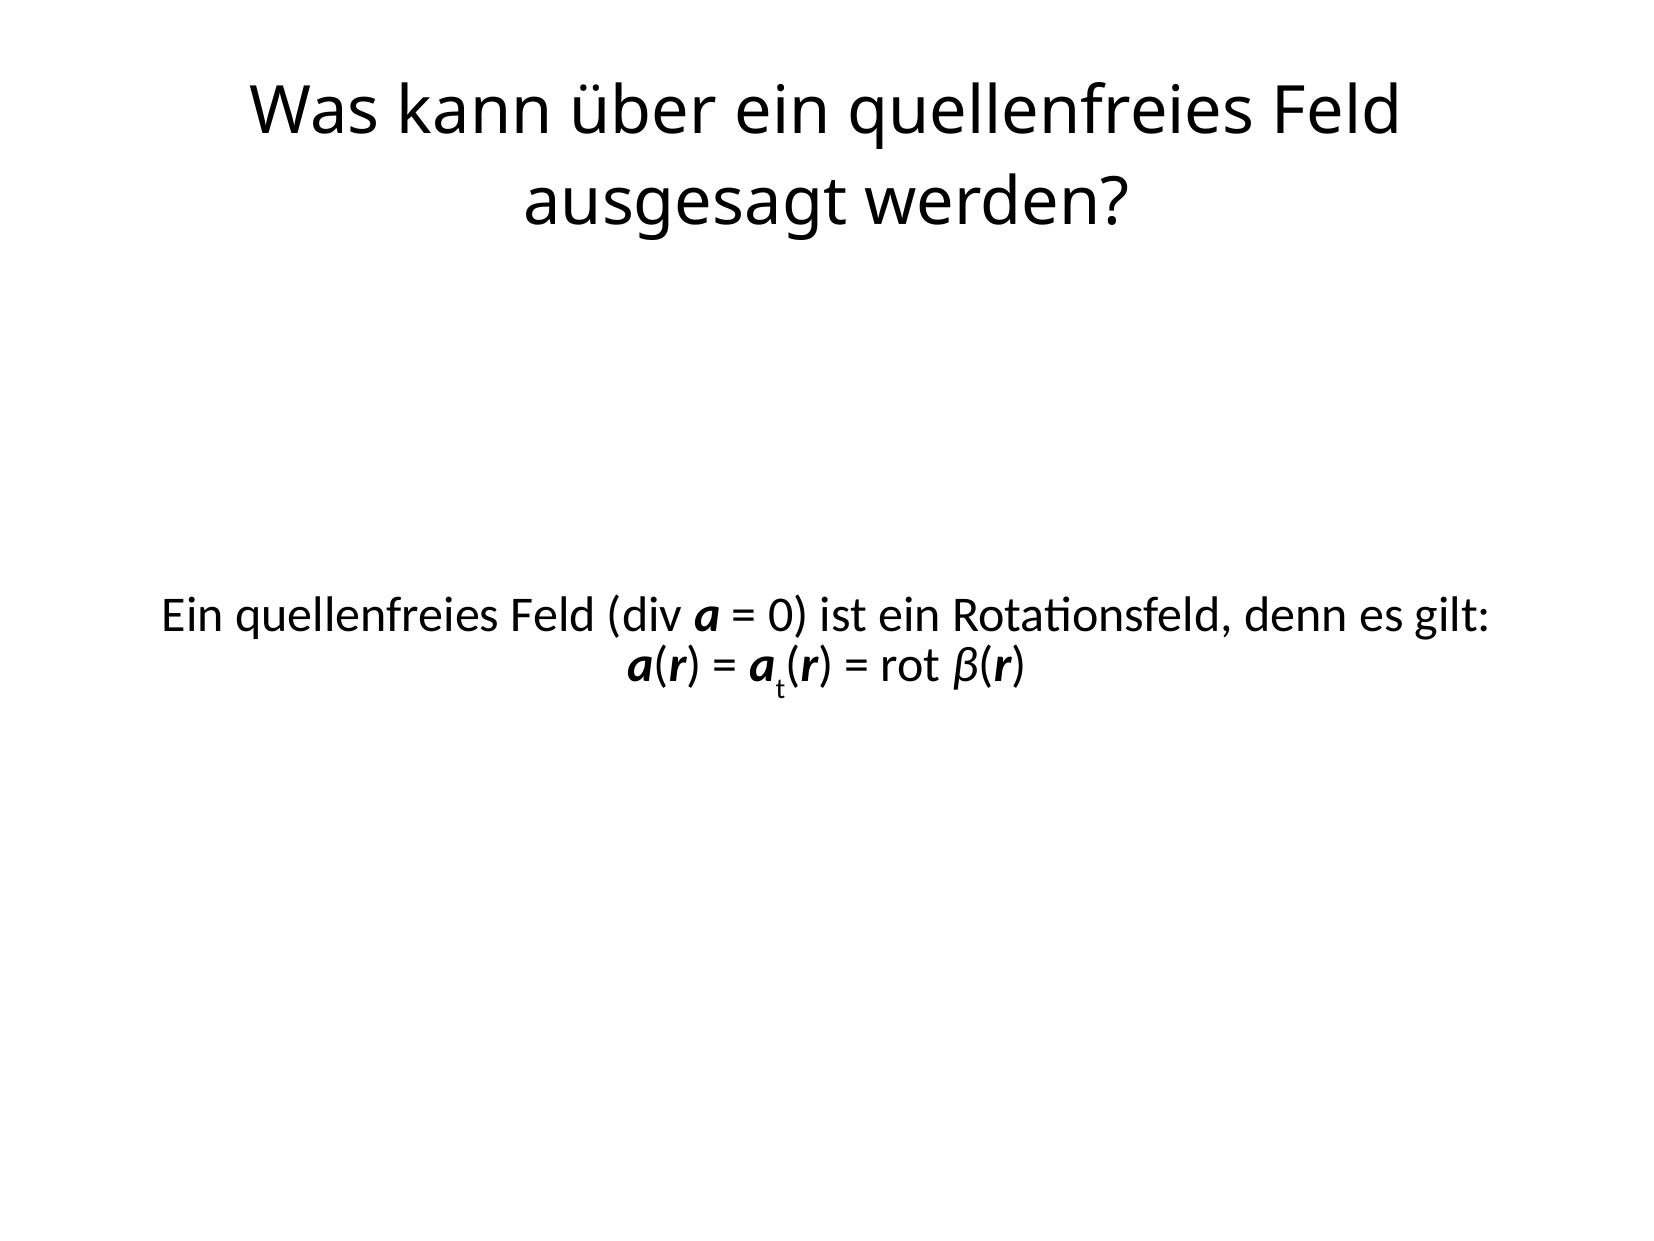

# Was kann über ein quellenfreies Feld ausgesagt werden?
Ein quellenfreies Feld (div a = 0) ist ein Rotationsfeld, denn es gilt:
a(r) = at(r) = rot β(r)